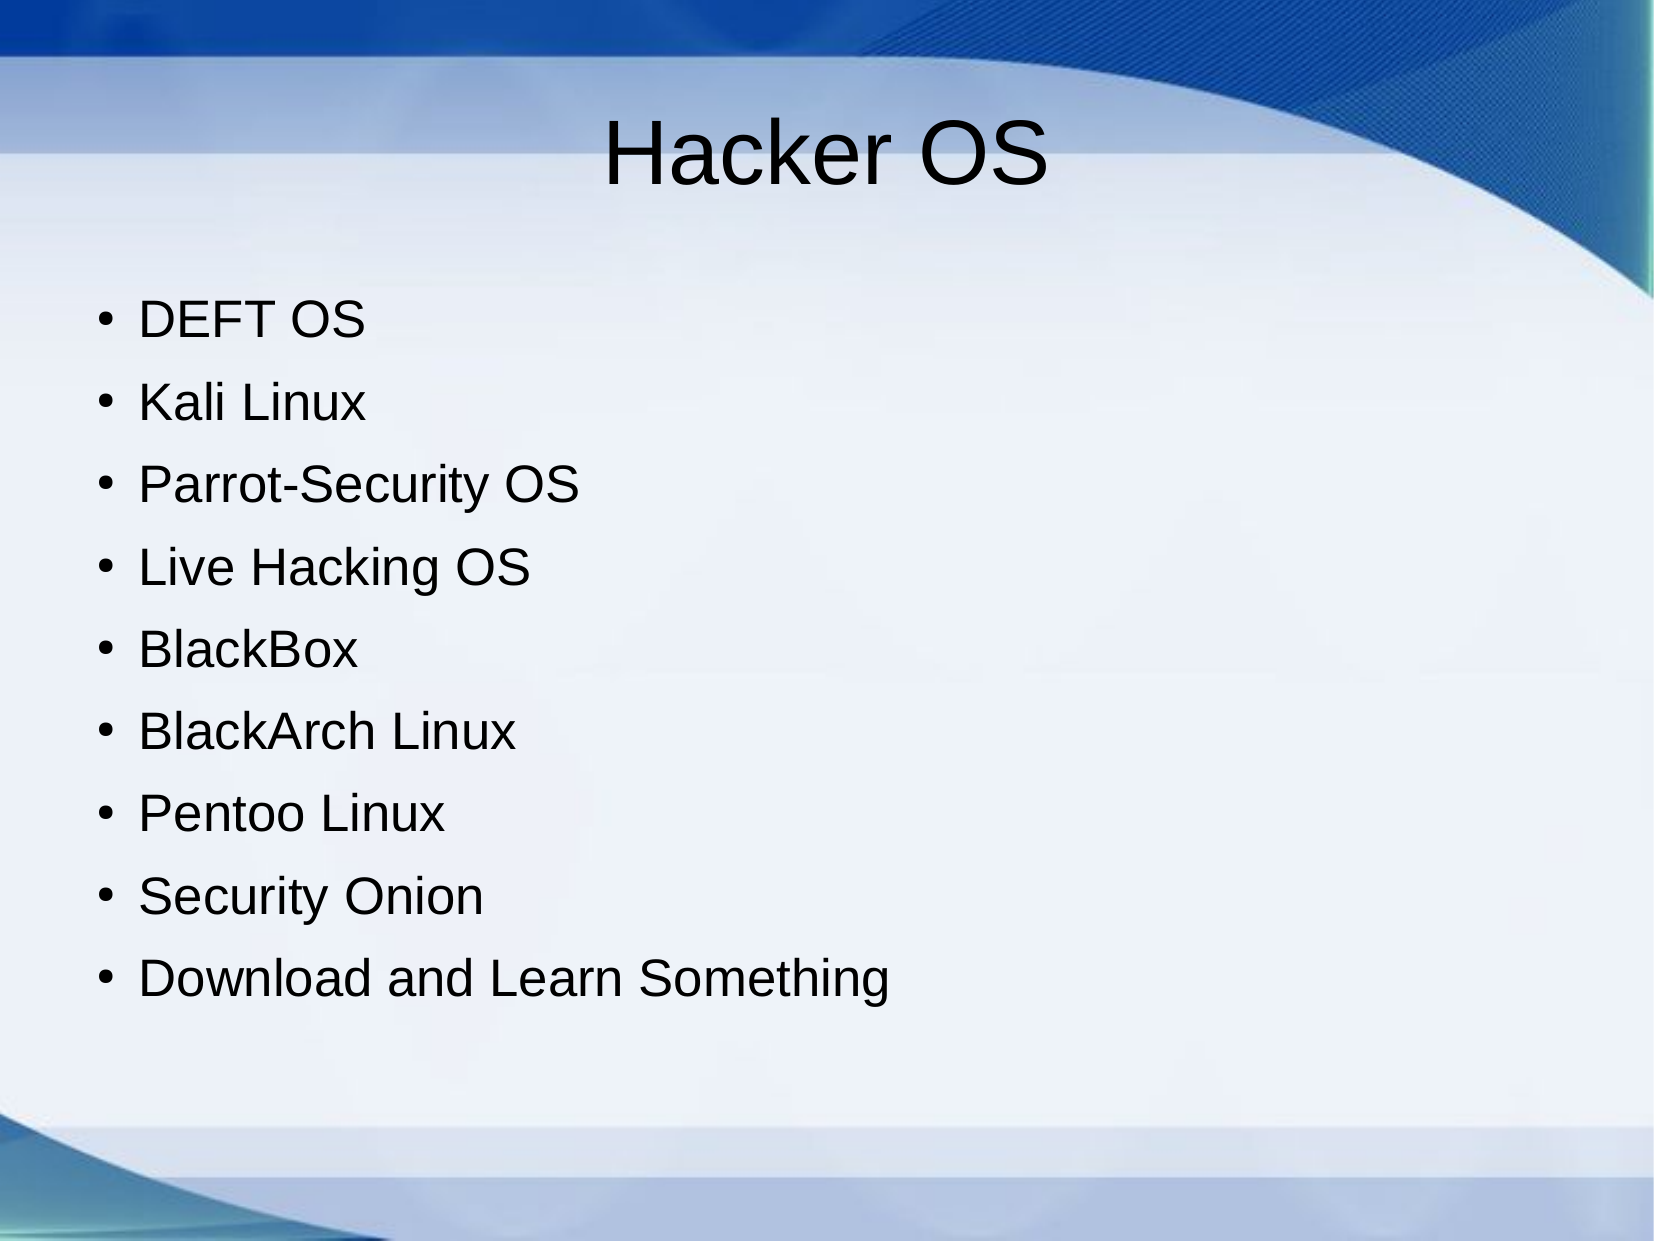

# Hacker OS
DEFT OS
Kali Linux
Parrot-Security OS
Live Hacking OS
BlackBox
BlackArch Linux
Pentoo Linux
Security Onion
Download and Learn Something